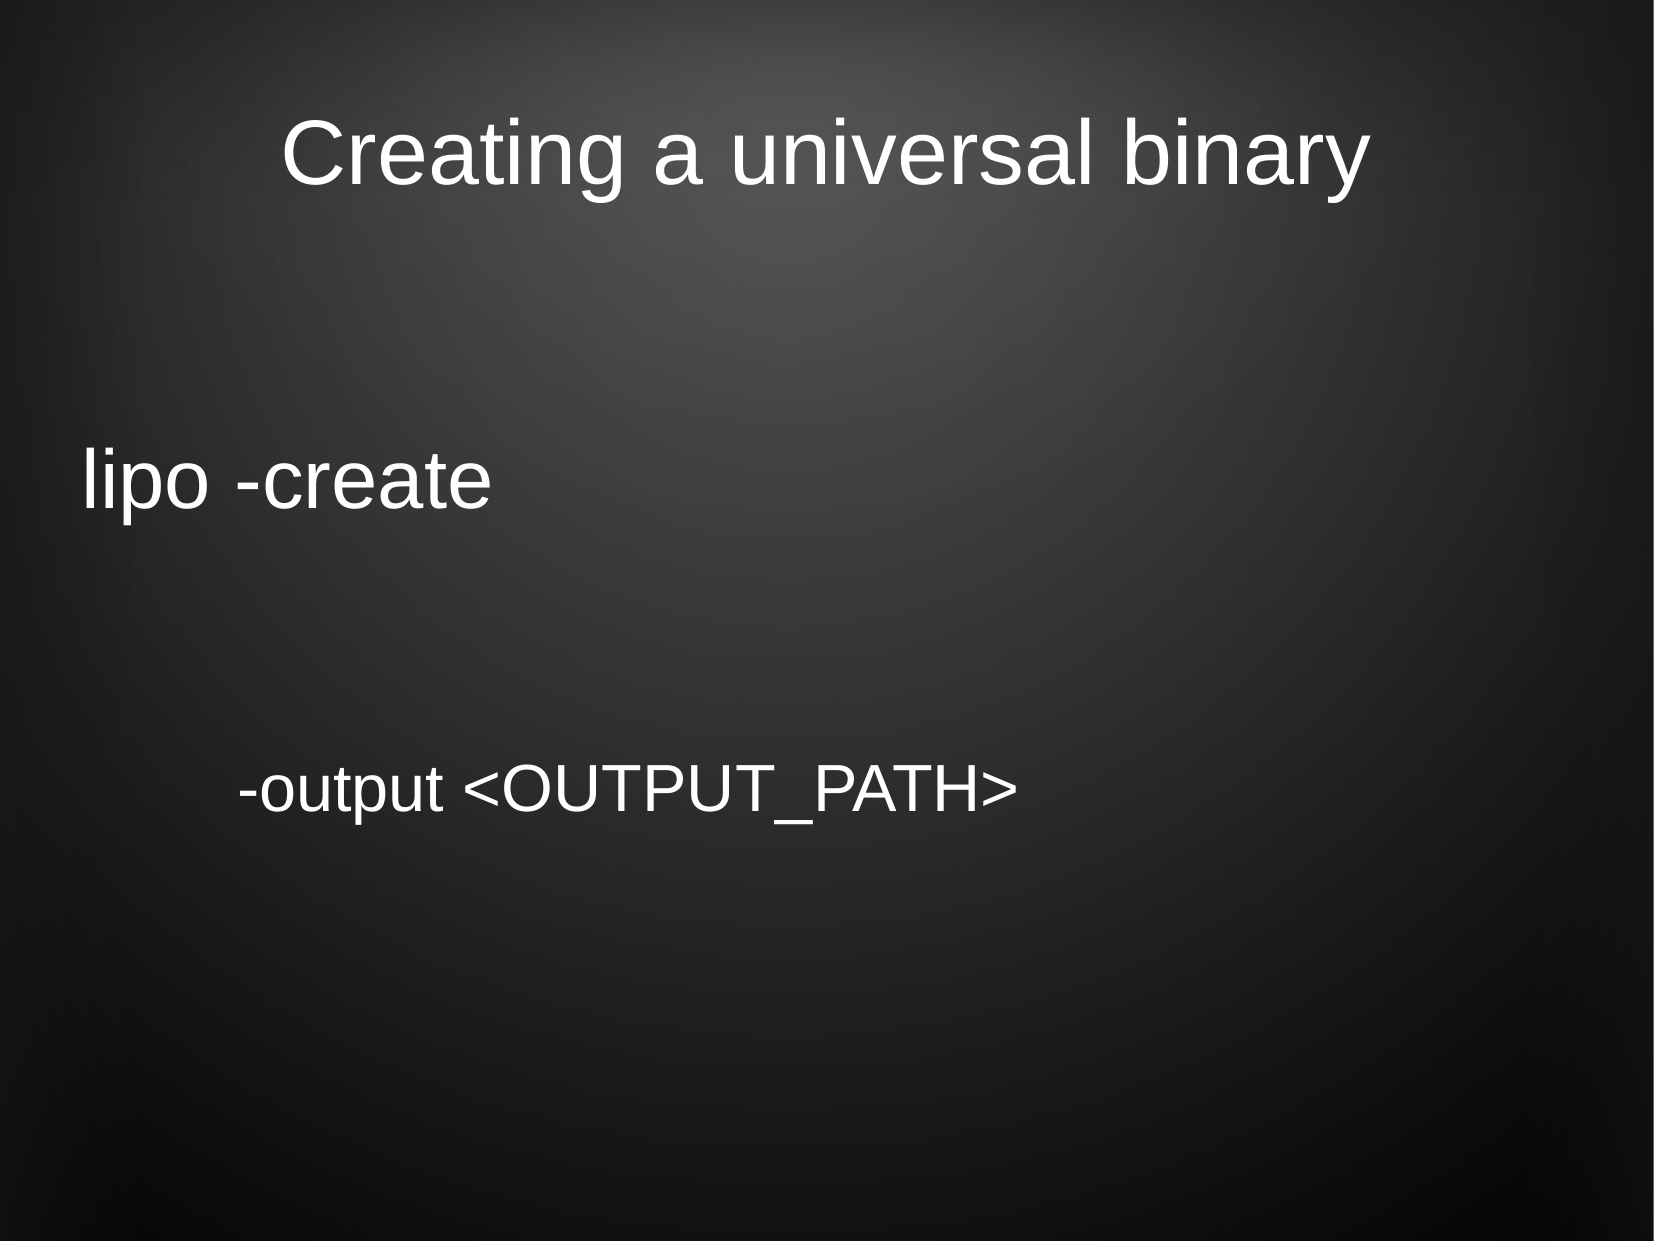

# Creating a universal binary
lipo -create
 -output <OUTPUT_PATH>